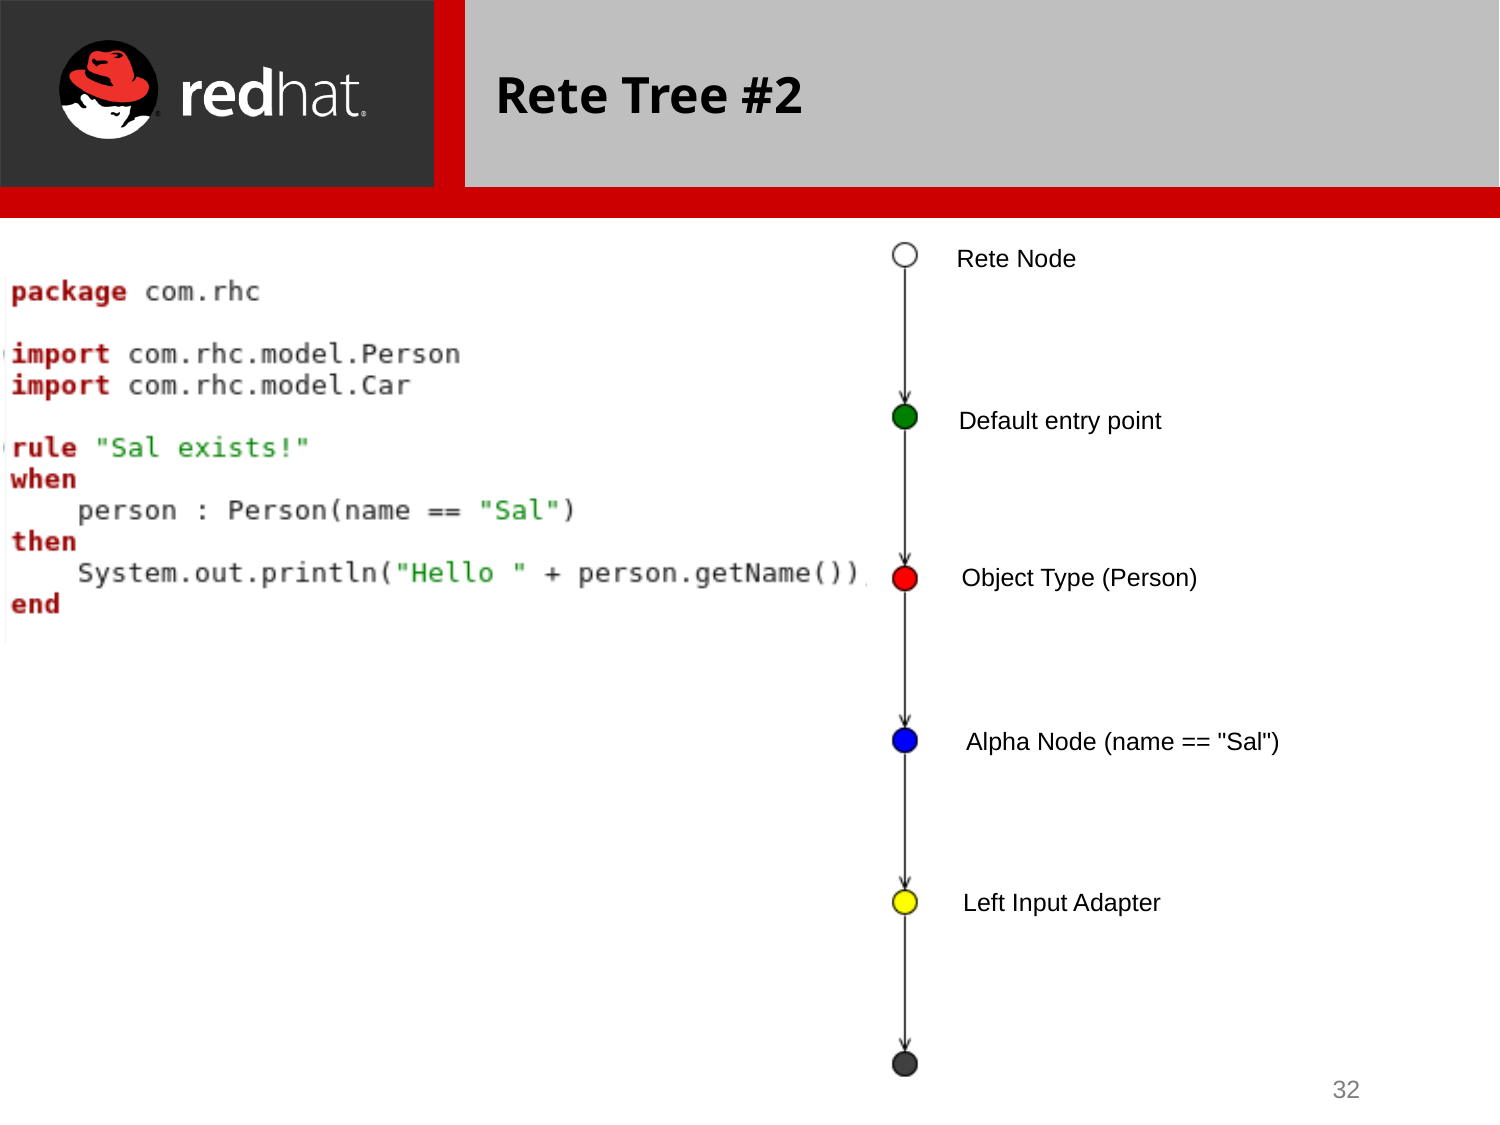

# Rete Tree #2
Rete Node
Default entry point
Object Type (Person)
Alpha Node (name == "Sal")
Left Input Adapter